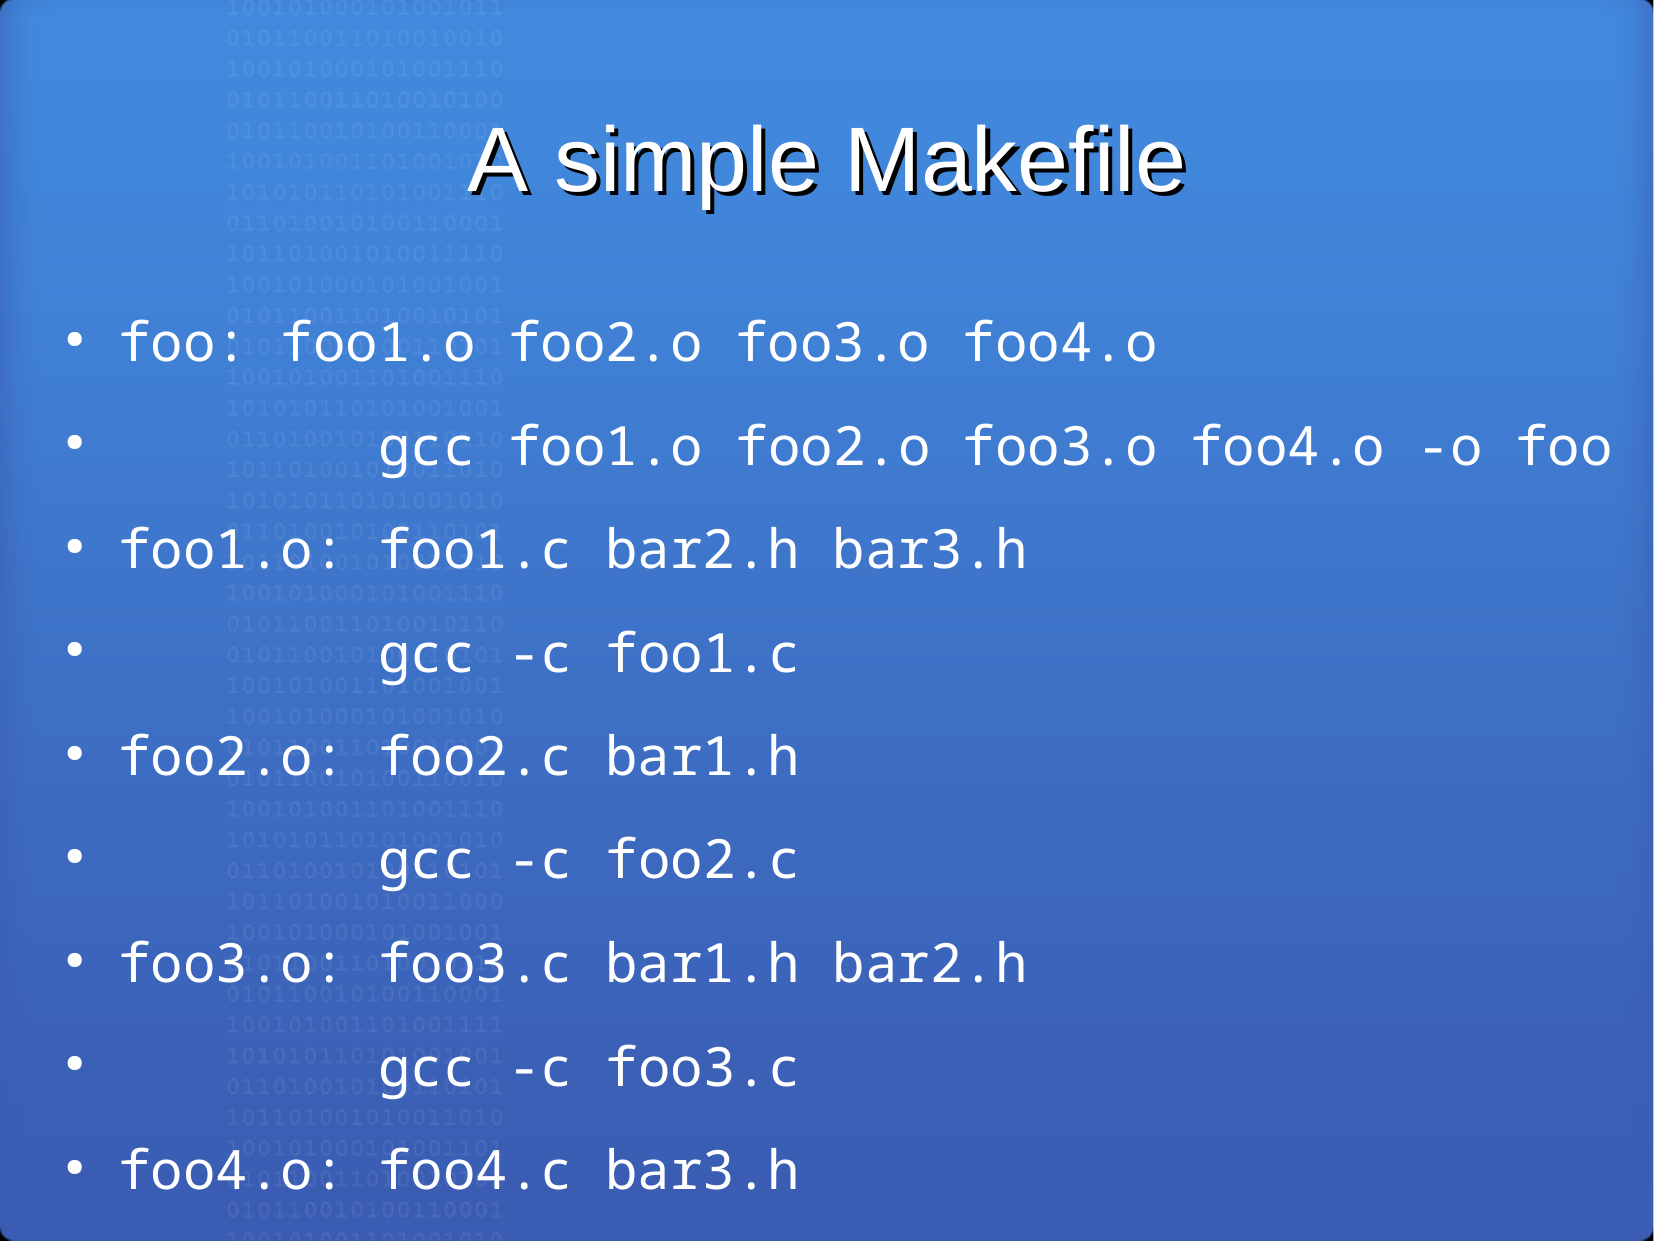

# A simple Makefile
foo: foo1.o foo2.o foo3.o foo4.o
 gcc foo1.o foo2.o foo3.o foo4.o -o foo
foo1.o: foo1.c bar2.h bar3.h
 gcc -c foo1.c
foo2.o: foo2.c bar1.h
 gcc -c foo2.c
foo3.o: foo3.c bar1.h bar2.h
 gcc -c foo3.c
foo4.o: foo4.c bar3.h
 gcc -c foo4.c